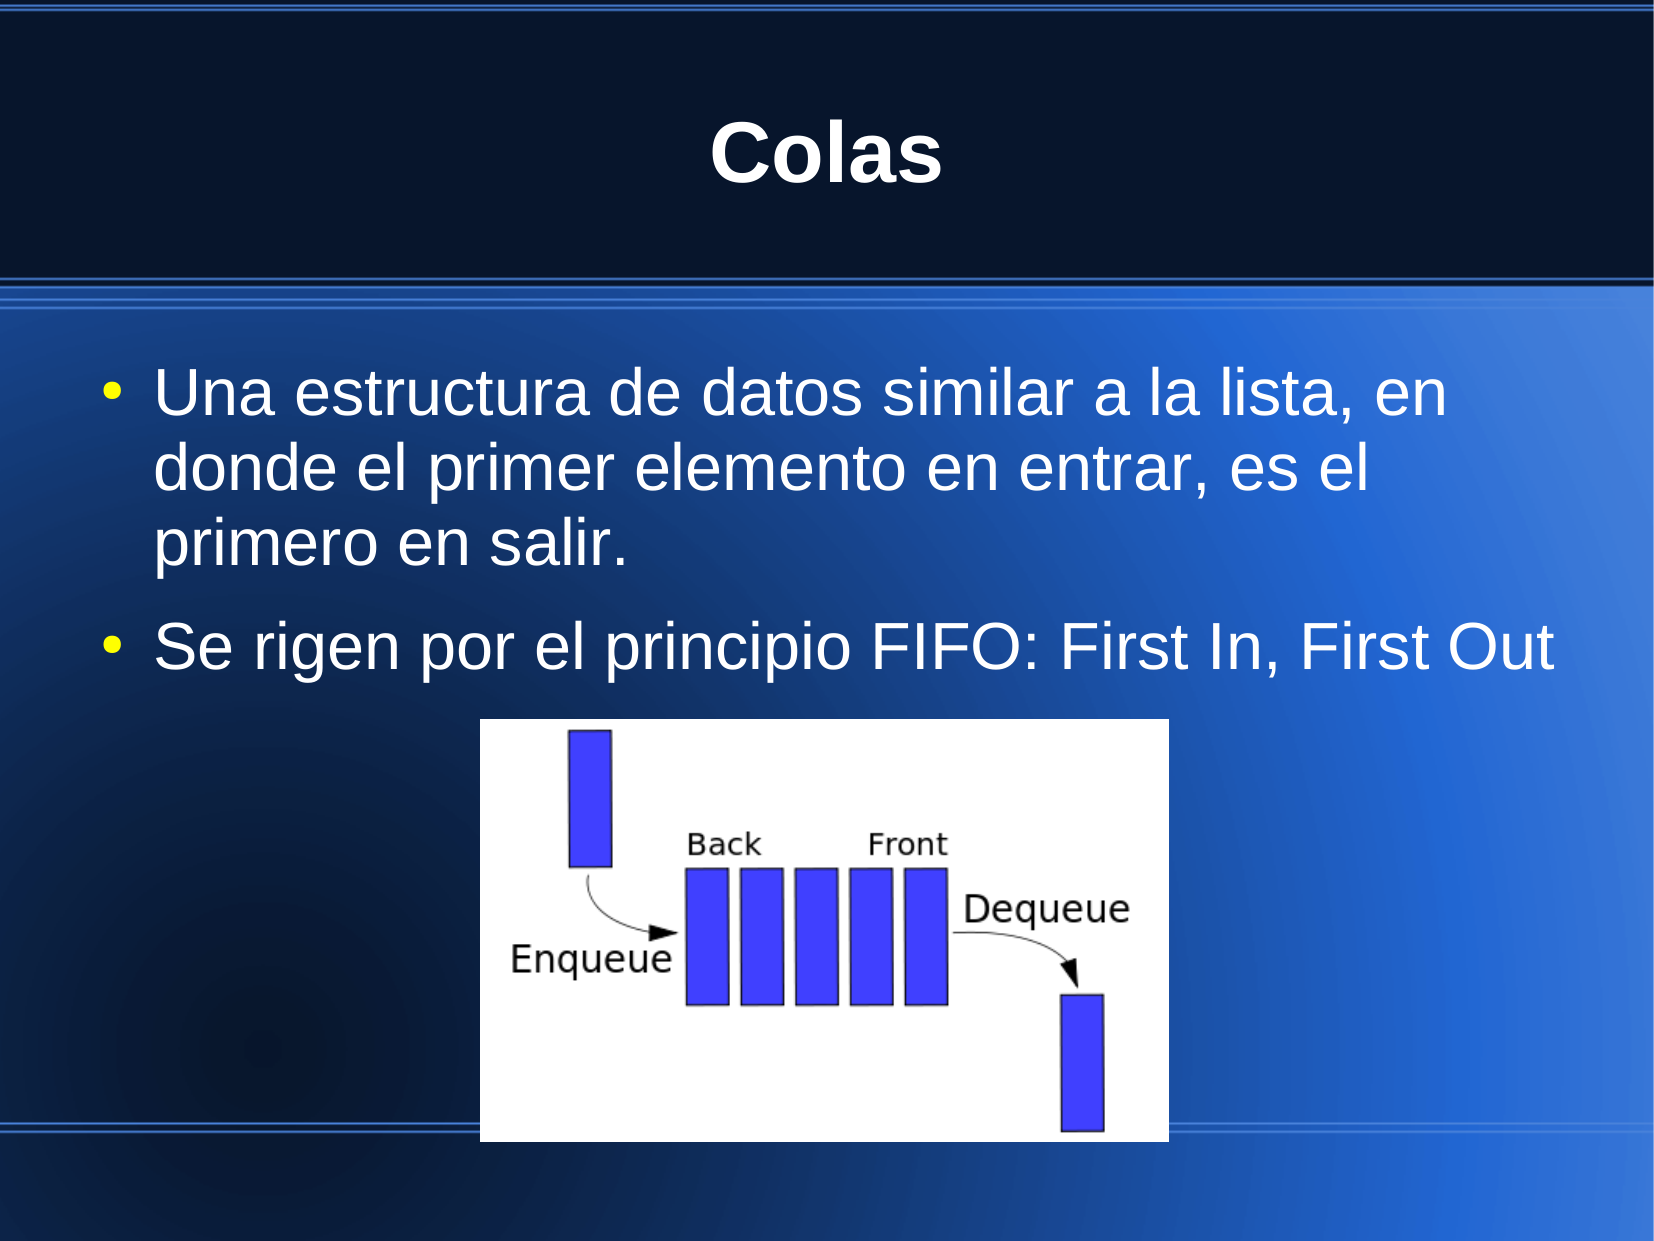

# Colas
Una estructura de datos similar a la lista, en donde el primer elemento en entrar, es el primero en salir.
Se rigen por el principio FIFO: First In, First Out